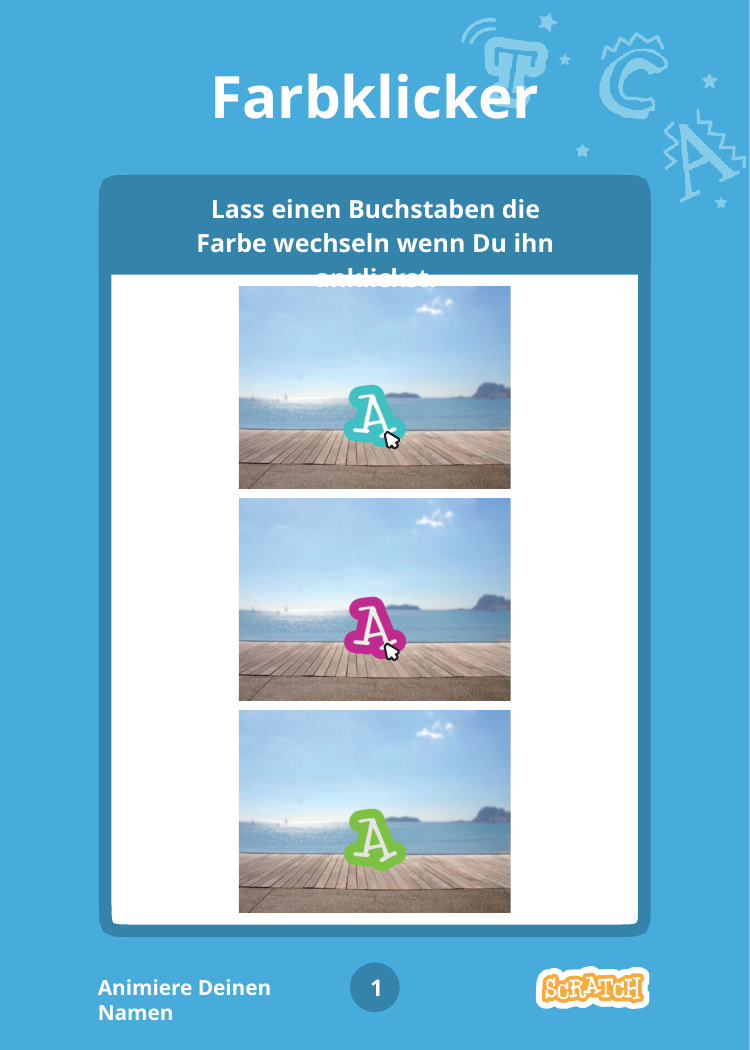

Farbklicker
Lass einen Buchstaben die Farbe wechseln wenn Du ihn anklickst.
1
Animiere Deinen Namen